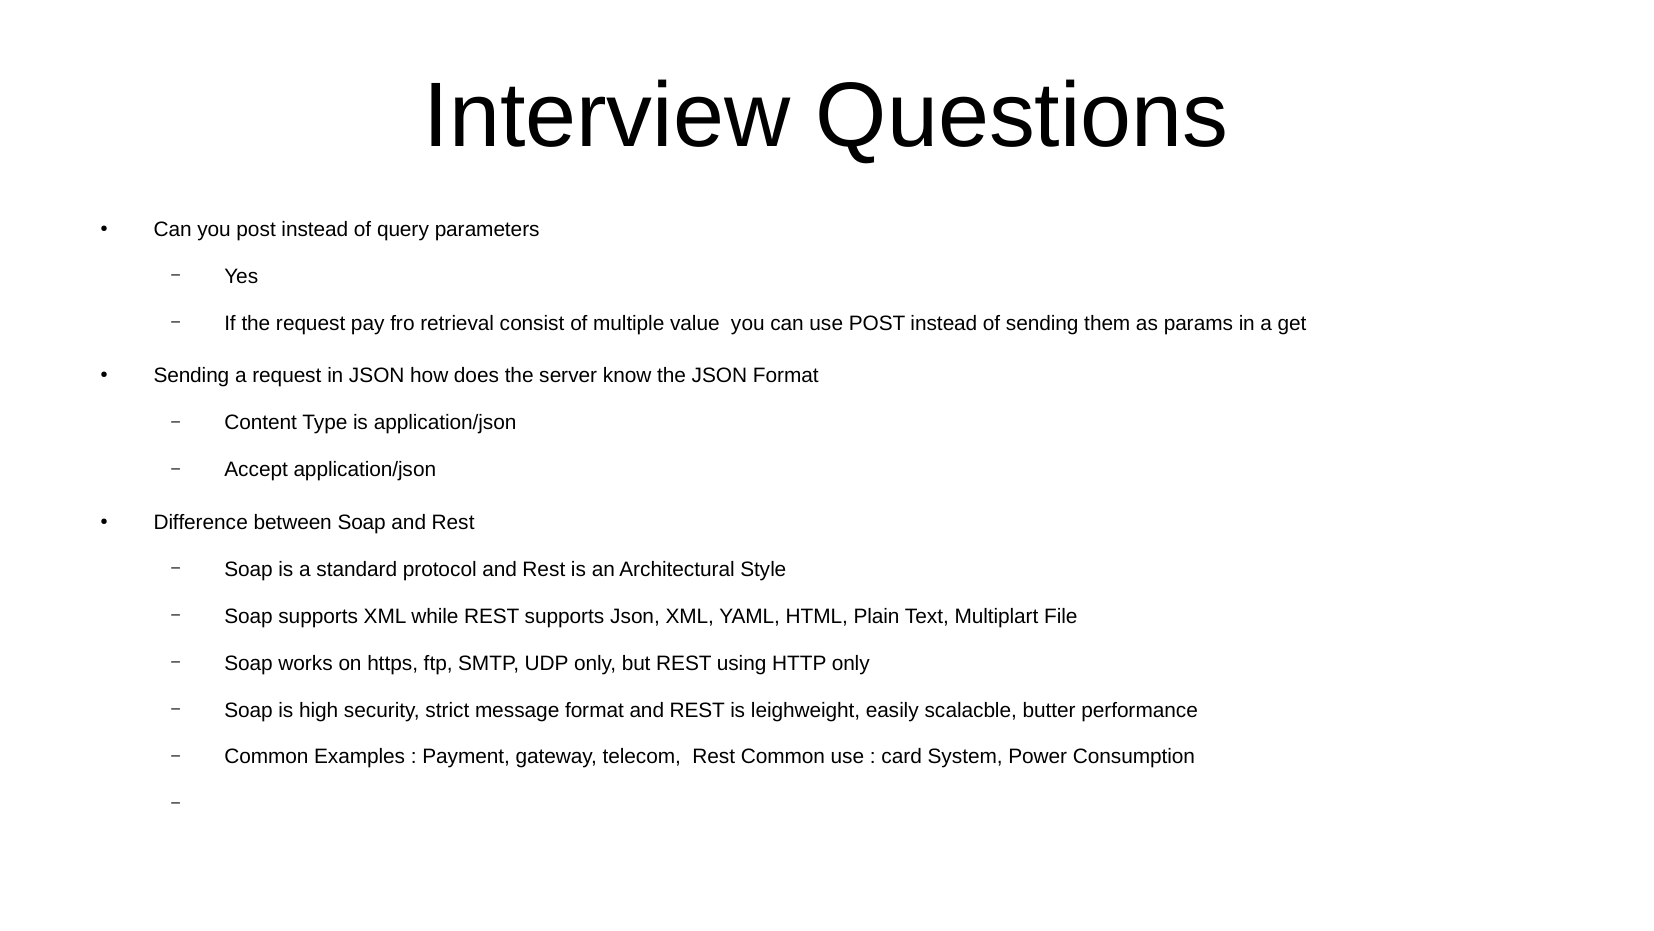

# Interview Questions
Can you post instead of query parameters
Yes
If the request pay fro retrieval consist of multiple value you can use POST instead of sending them as params in a get
Sending a request in JSON how does the server know the JSON Format
Content Type is application/json
Accept application/json
Difference between Soap and Rest
Soap is a standard protocol and Rest is an Architectural Style
Soap supports XML while REST supports Json, XML, YAML, HTML, Plain Text, Multiplart File
Soap works on https, ftp, SMTP, UDP only, but REST using HTTP only
Soap is high security, strict message format and REST is leighweight, easily scalacble, butter performance
Common Examples : Payment, gateway, telecom, Rest Common use : card System, Power Consumption